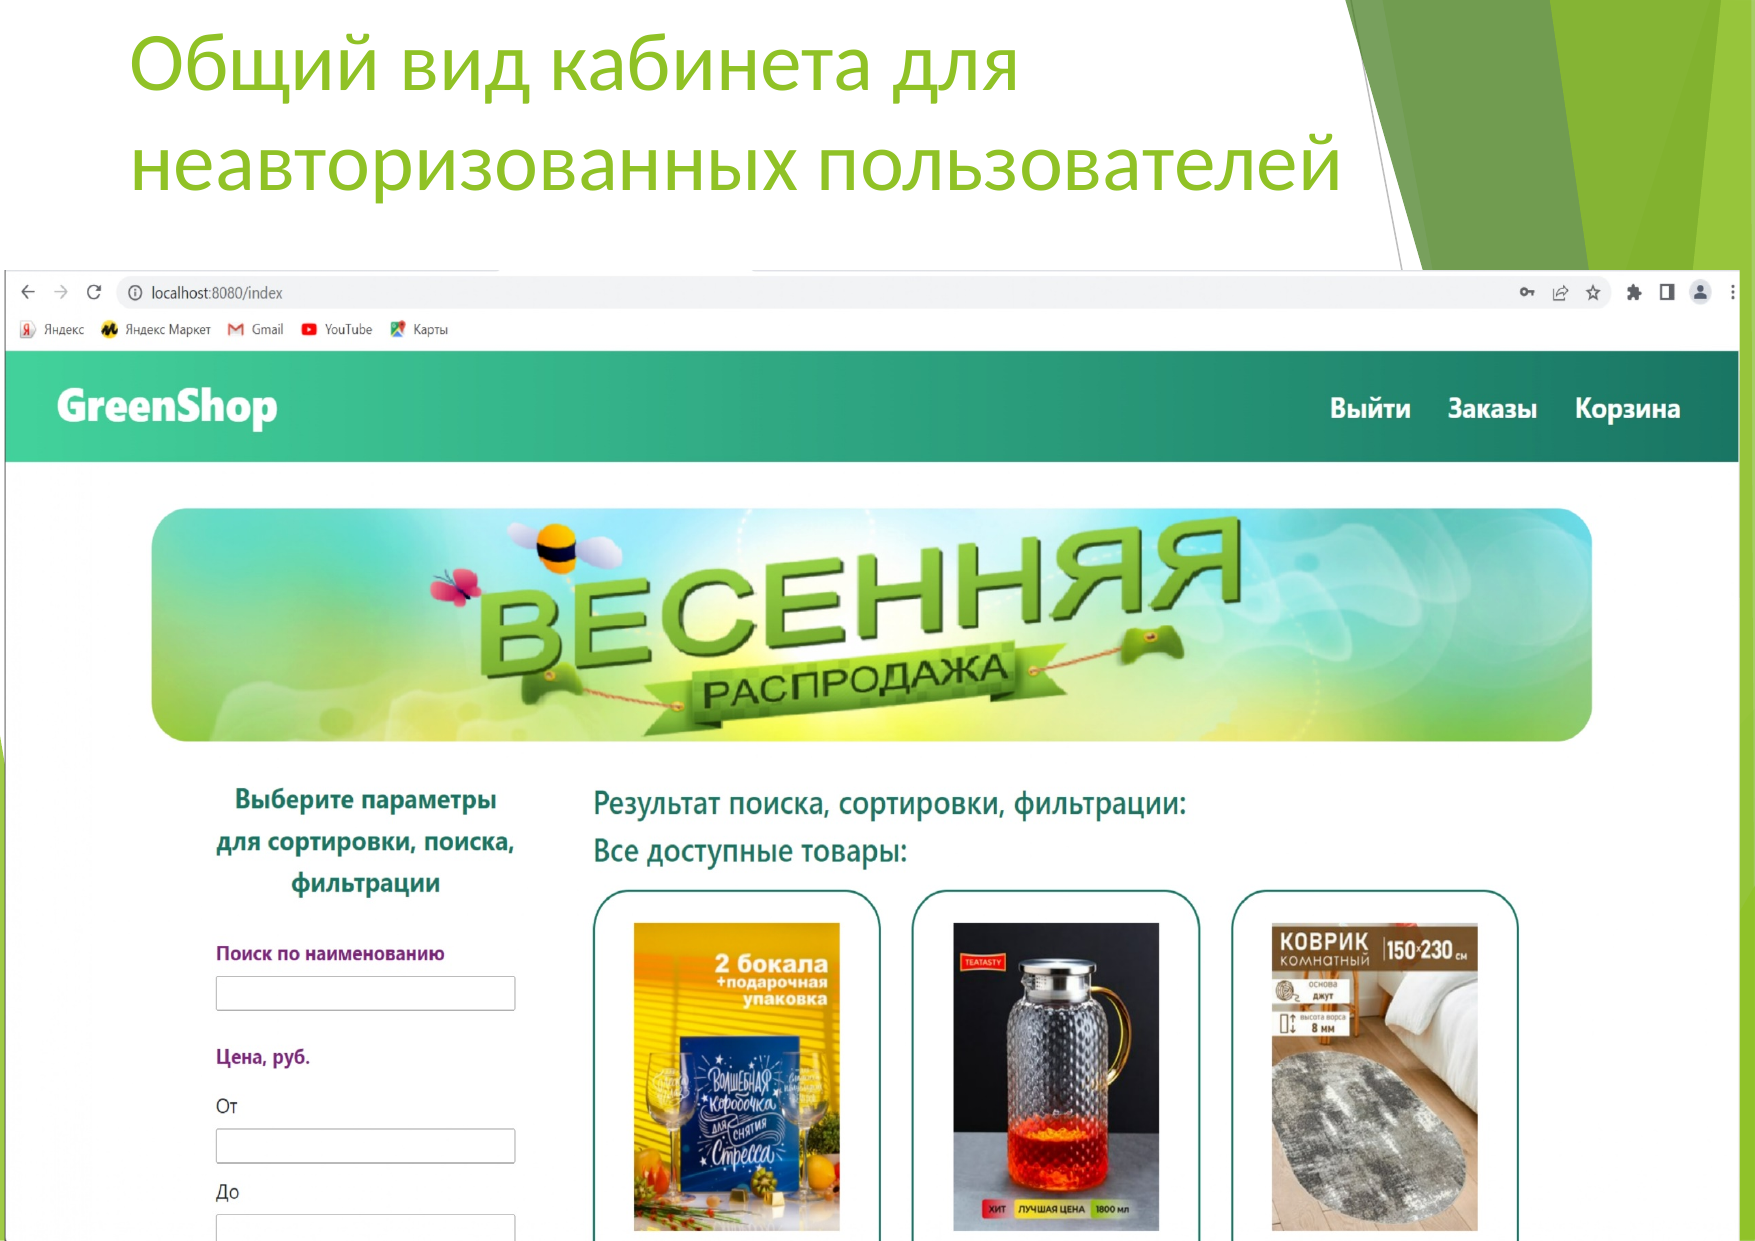

# Общий вид кабинета для неавторизованных пользователей